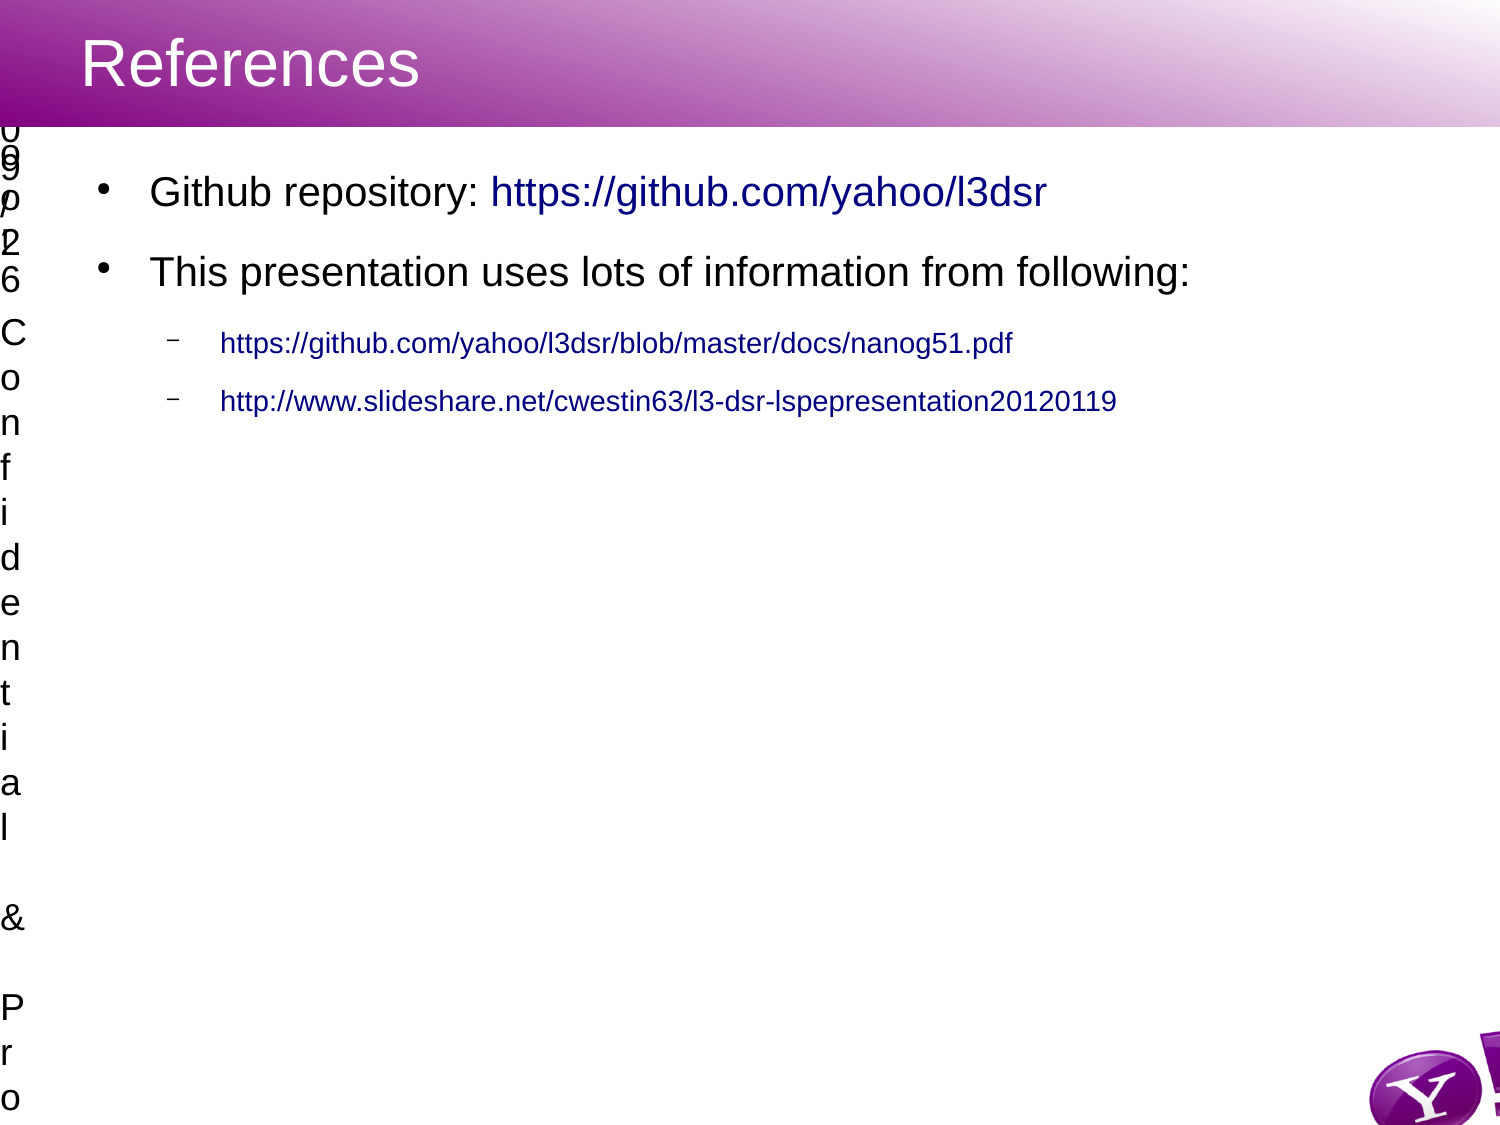

References
20
#
Github repository: https://github.com/yahoo/l3dsr
This presentation uses lots of information from following:
https://github.com/yahoo/l3dsr/blob/master/docs/nanog51.pdf
http://www.slideshare.net/cwestin63/l3-dsr-lspepresentation20120119